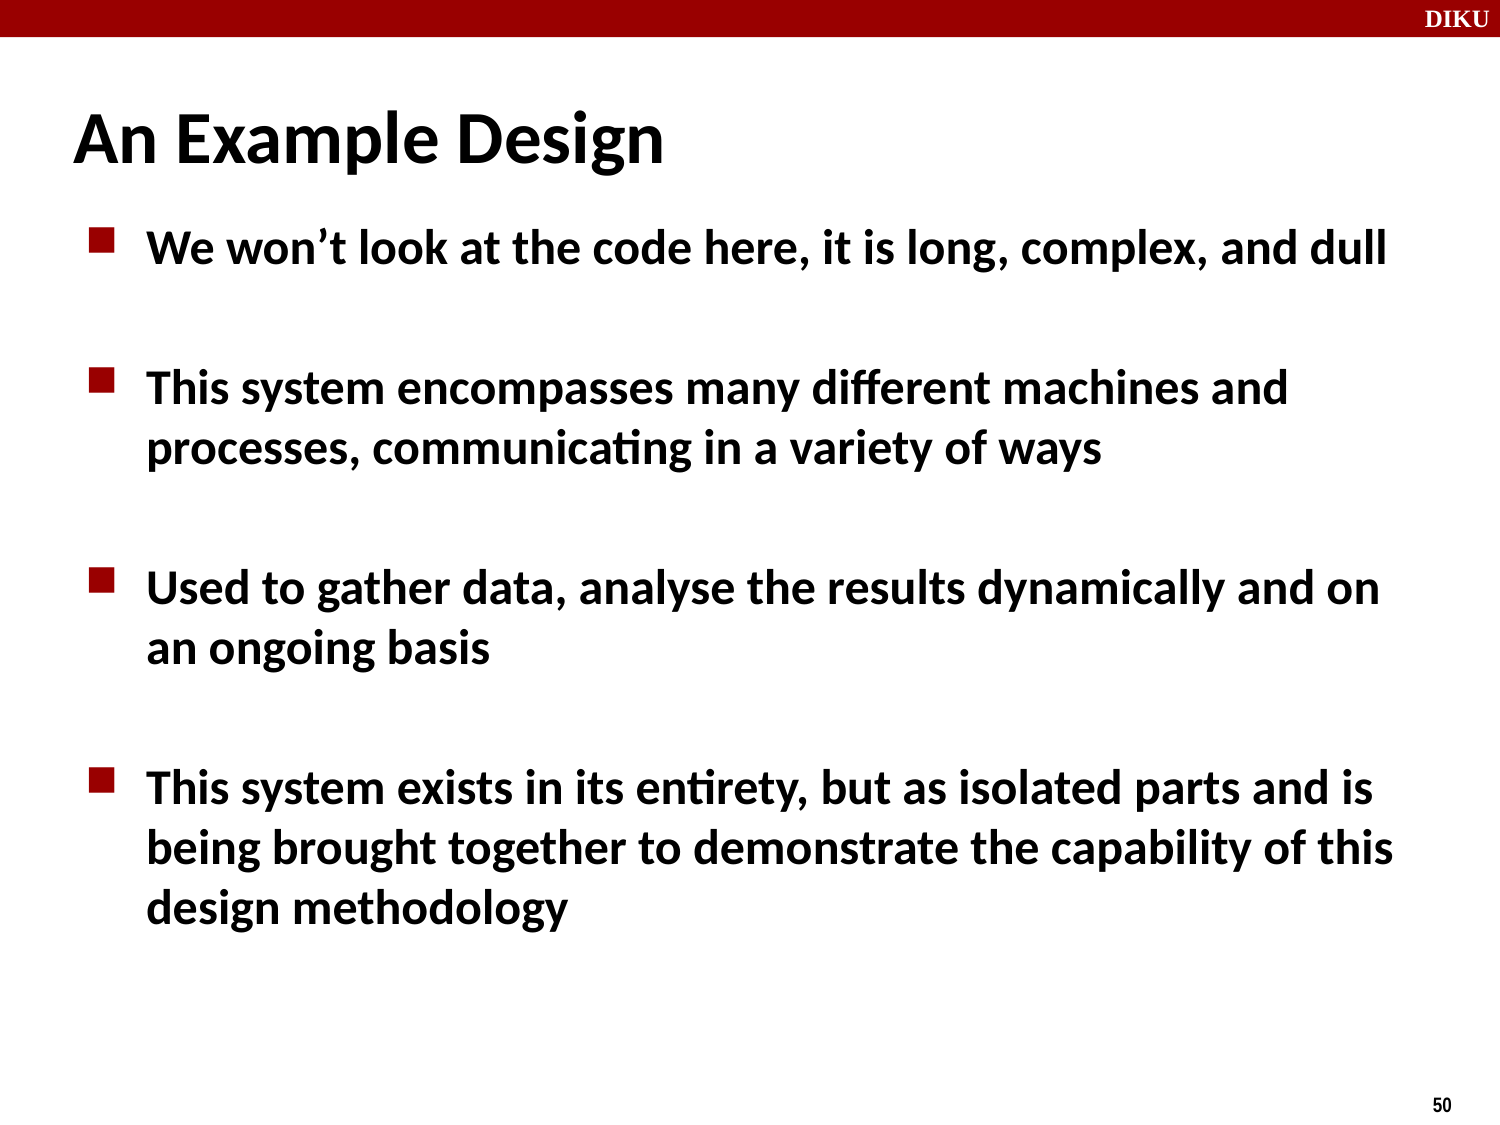

An Example Design
We won’t look at the code here, it is long, complex, and dull
This system encompasses many different machines and processes, communicating in a variety of ways
Used to gather data, analyse the results dynamically and on an ongoing basis
This system exists in its entirety, but as isolated parts and is being brought together to demonstrate the capability of this design methodology